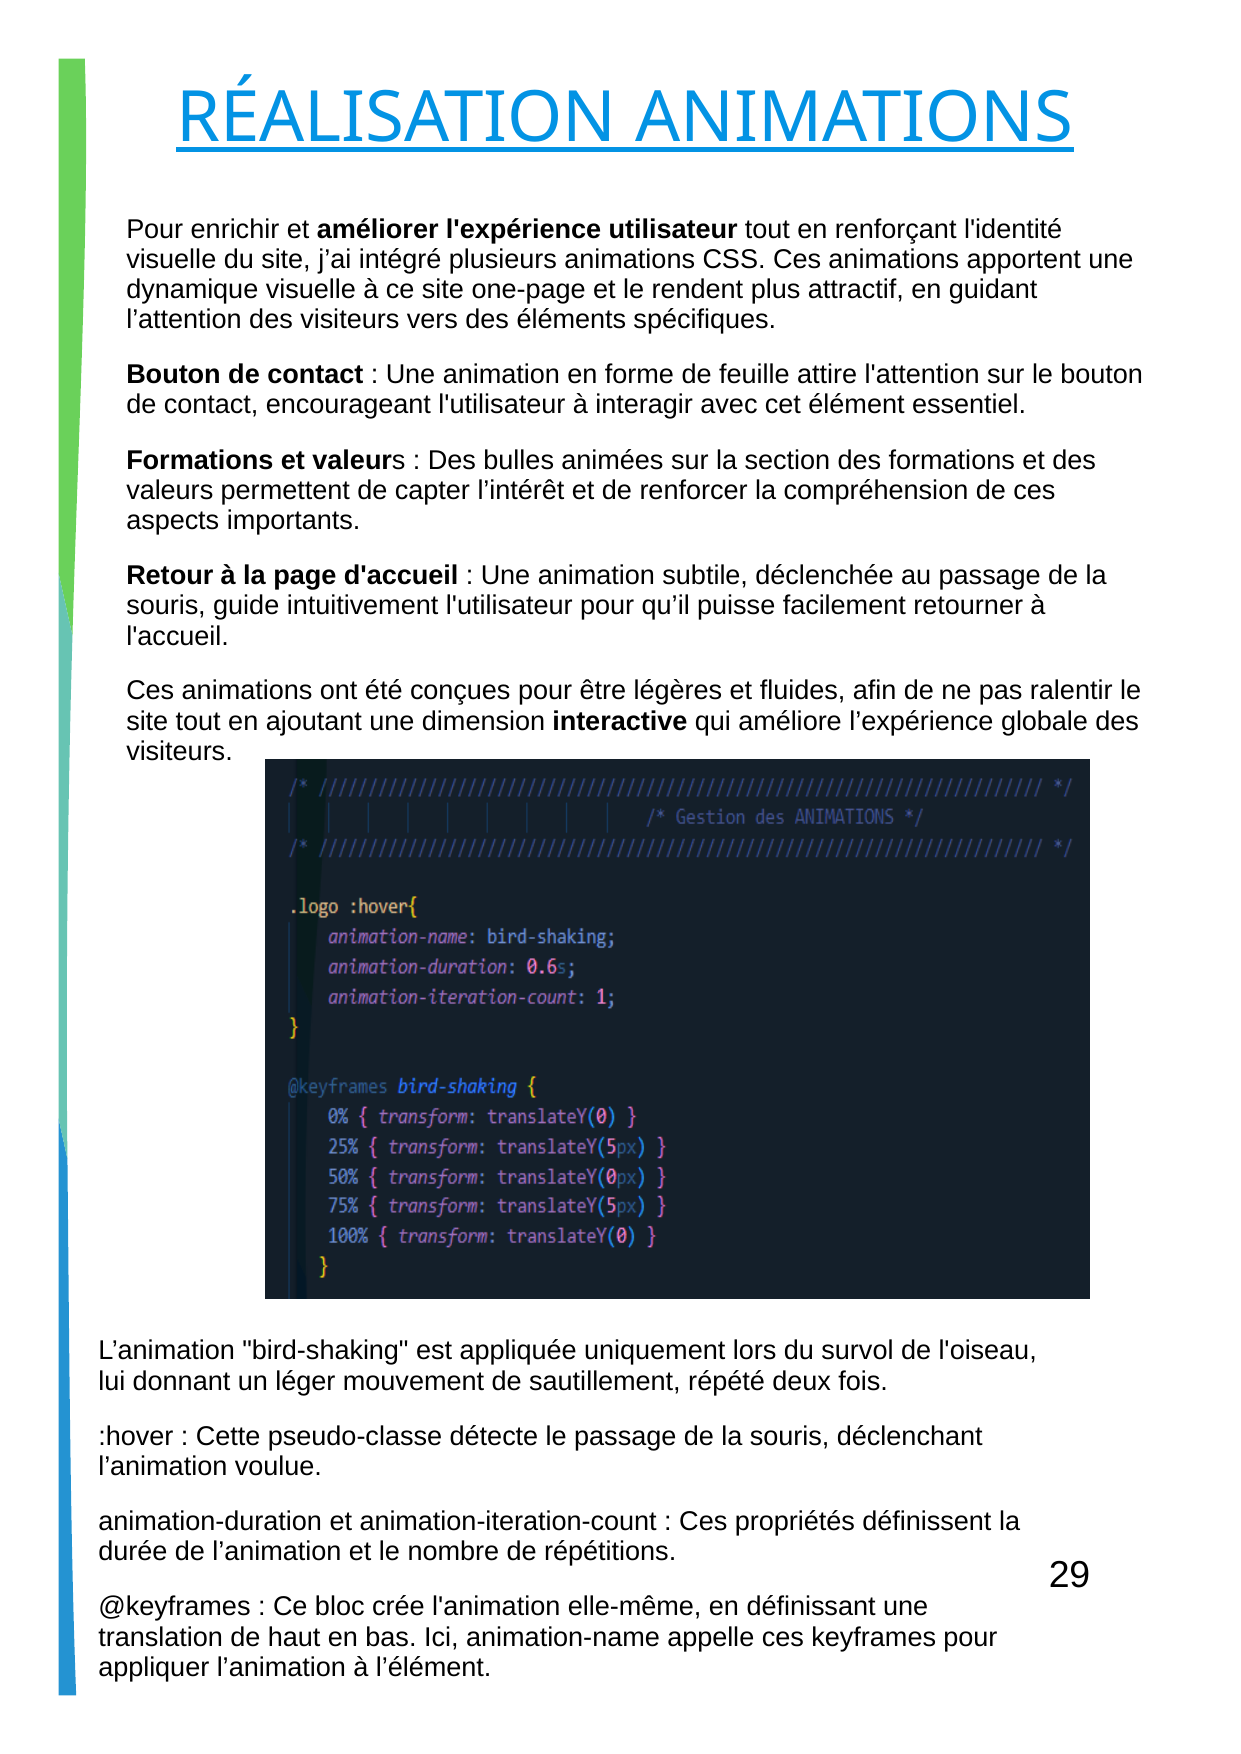

RÉALISATION ANIMATIONS
Pour enrichir et améliorer l'expérience utilisateur tout en renforçant l'identité visuelle du site, j’ai intégré plusieurs animations CSS. Ces animations apportent une dynamique visuelle à ce site one-page et le rendent plus attractif, en guidant l’attention des visiteurs vers des éléments spécifiques.
Bouton de contact : Une animation en forme de feuille attire l'attention sur le bouton de contact, encourageant l'utilisateur à interagir avec cet élément essentiel.
Formations et valeurs : Des bulles animées sur la section des formations et des valeurs permettent de capter l’intérêt et de renforcer la compréhension de ces aspects importants.
Retour à la page d'accueil : Une animation subtile, déclenchée au passage de la souris, guide intuitivement l'utilisateur pour qu’il puisse facilement retourner à l'accueil.
Ces animations ont été conçues pour être légères et fluides, afin de ne pas ralentir le site tout en ajoutant une dimension interactive qui améliore l’expérience globale des visiteurs.
L’animation "bird-shaking" est appliquée uniquement lors du survol de l'oiseau, lui donnant un léger mouvement de sautillement, répété deux fois.
:hover : Cette pseudo-classe détecte le passage de la souris, déclenchant l’animation voulue.
animation-duration et animation-iteration-count : Ces propriétés définissent la durée de l’animation et le nombre de répétitions.
@keyframes : Ce bloc crée l'animation elle-même, en définissant une translation de haut en bas. Ici, animation-name appelle ces keyframes pour appliquer l’animation à l’élément.